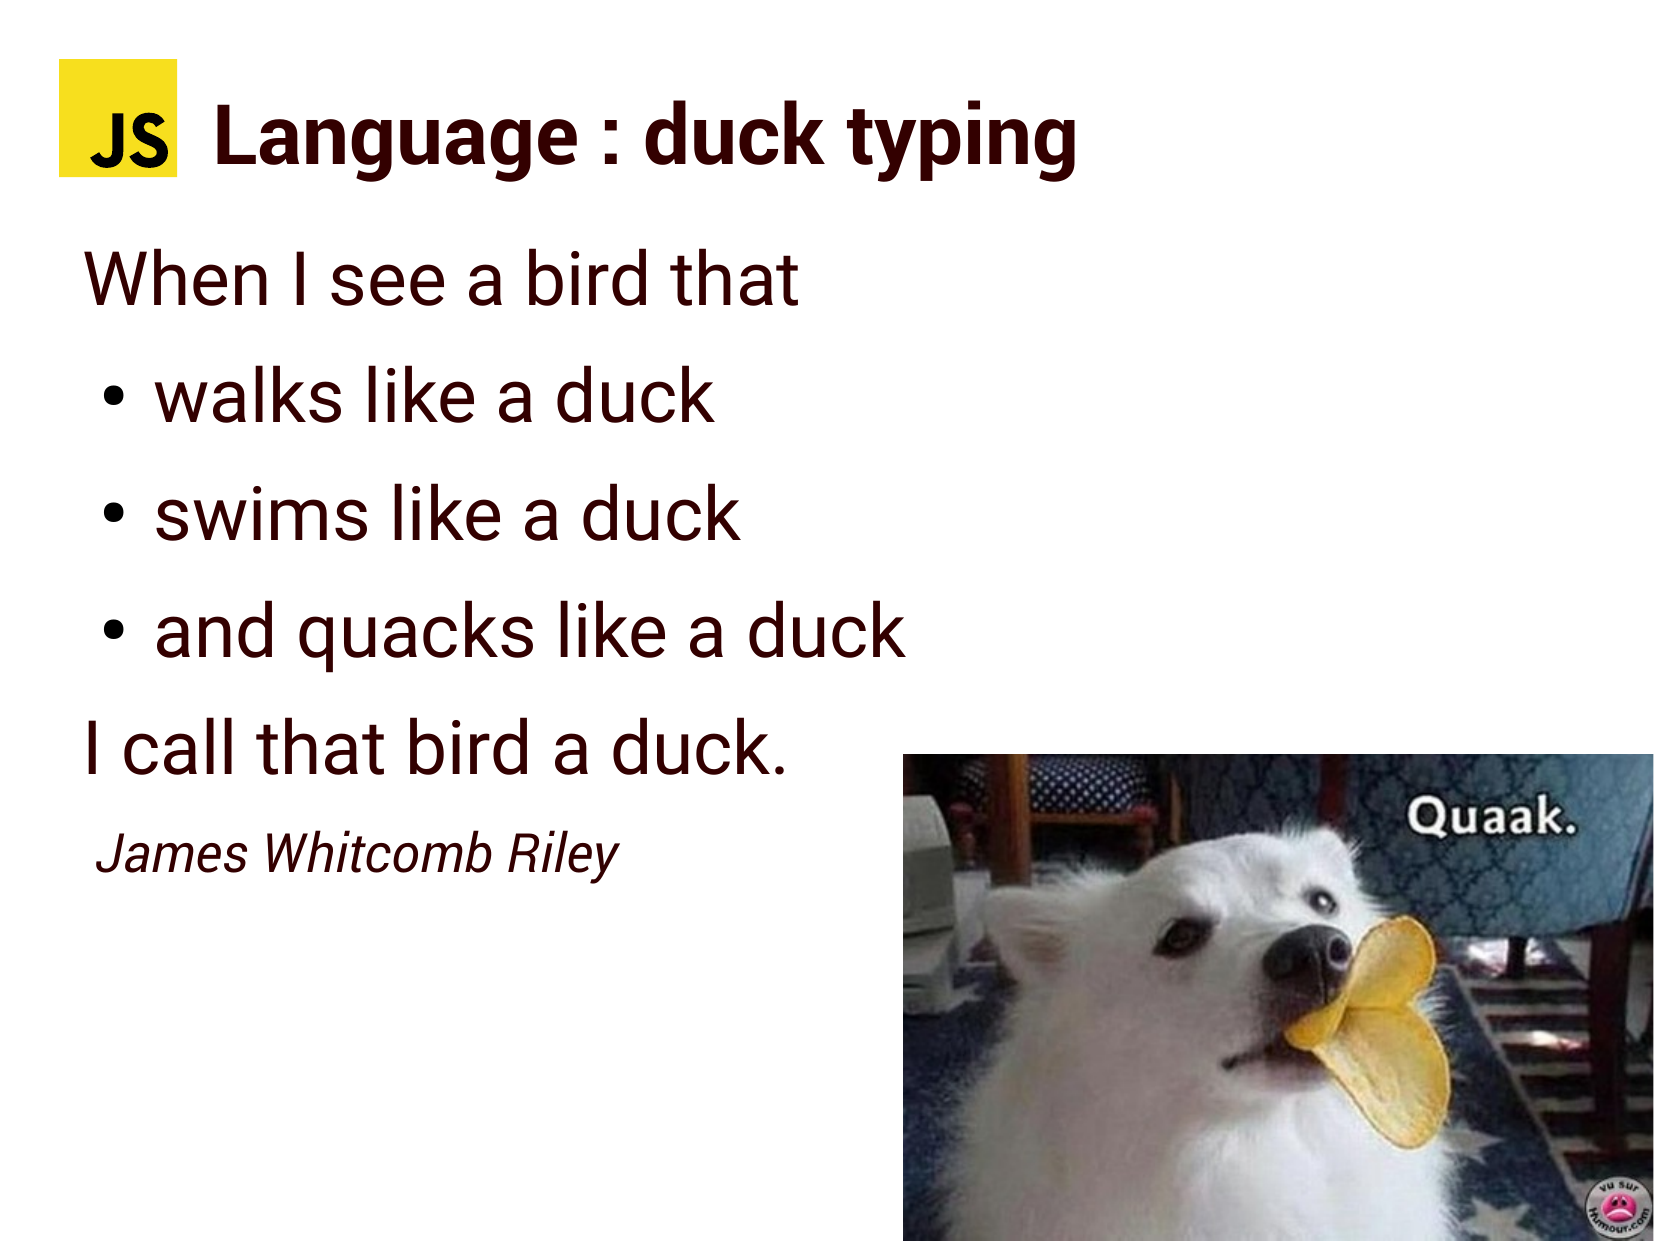

# Language : duck typing
When I see a bird that
walks like a duck
swims like a duck
and quacks like a duck
I call that bird a duck.
 James Whitcomb Riley